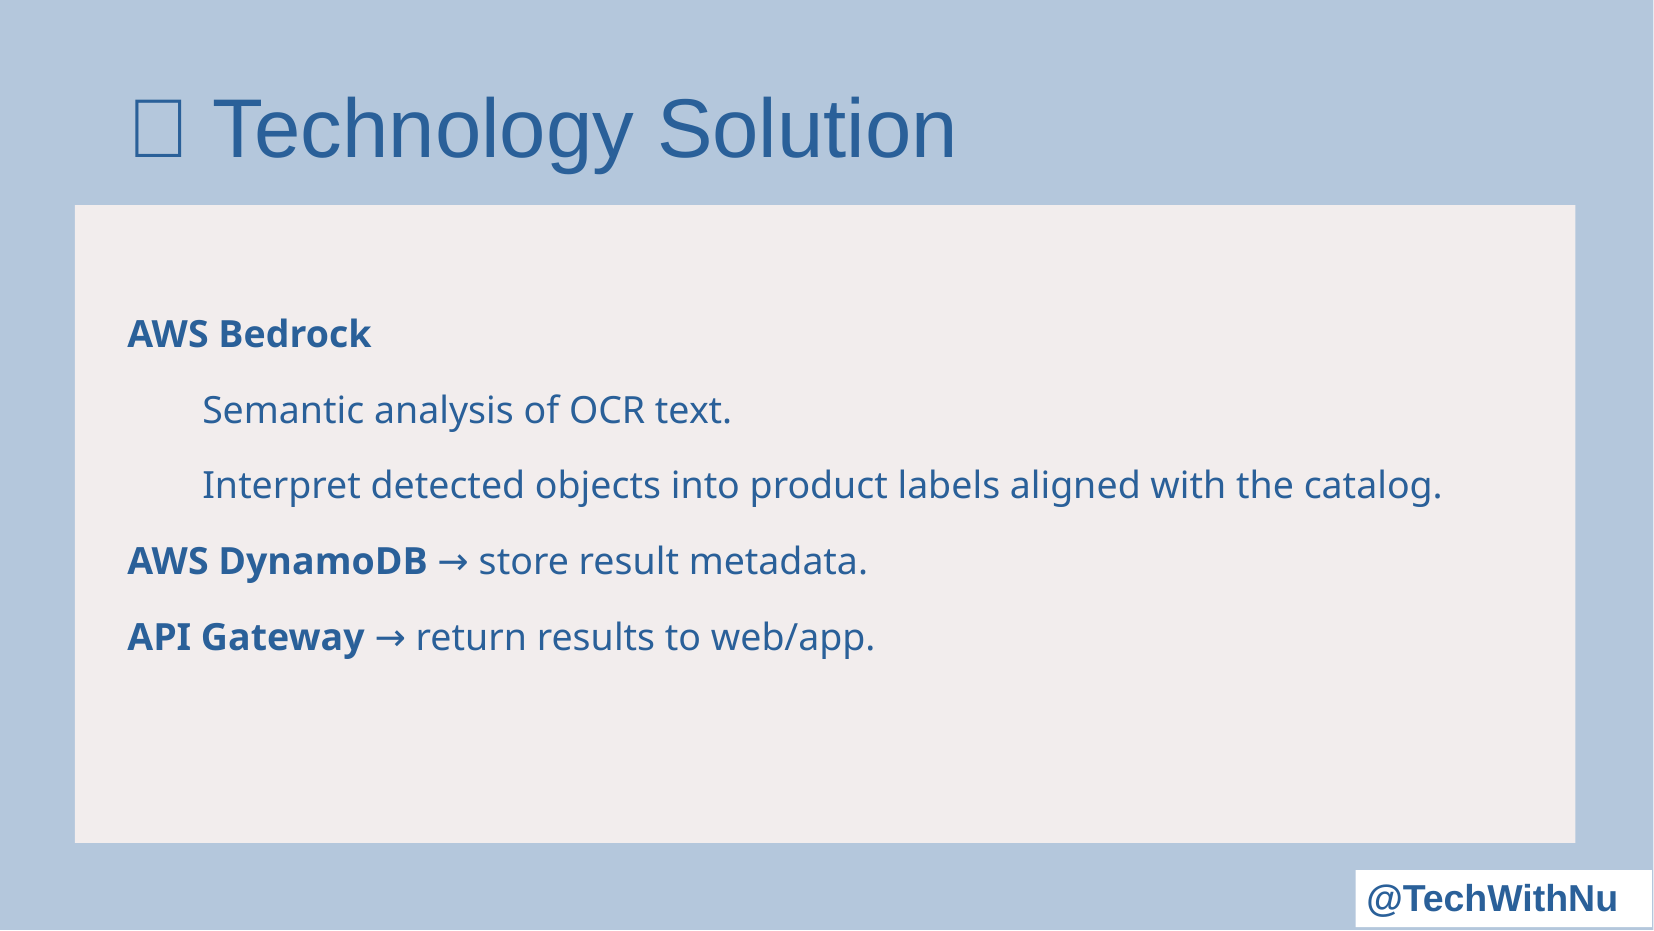

🔧 Technology Solution
AWS Bedrock
	Semantic analysis of OCR text.
	Interpret detected objects into product labels aligned with the catalog.
AWS DynamoDB → store result metadata.
API Gateway → return results to web/app.
@TechWithNu